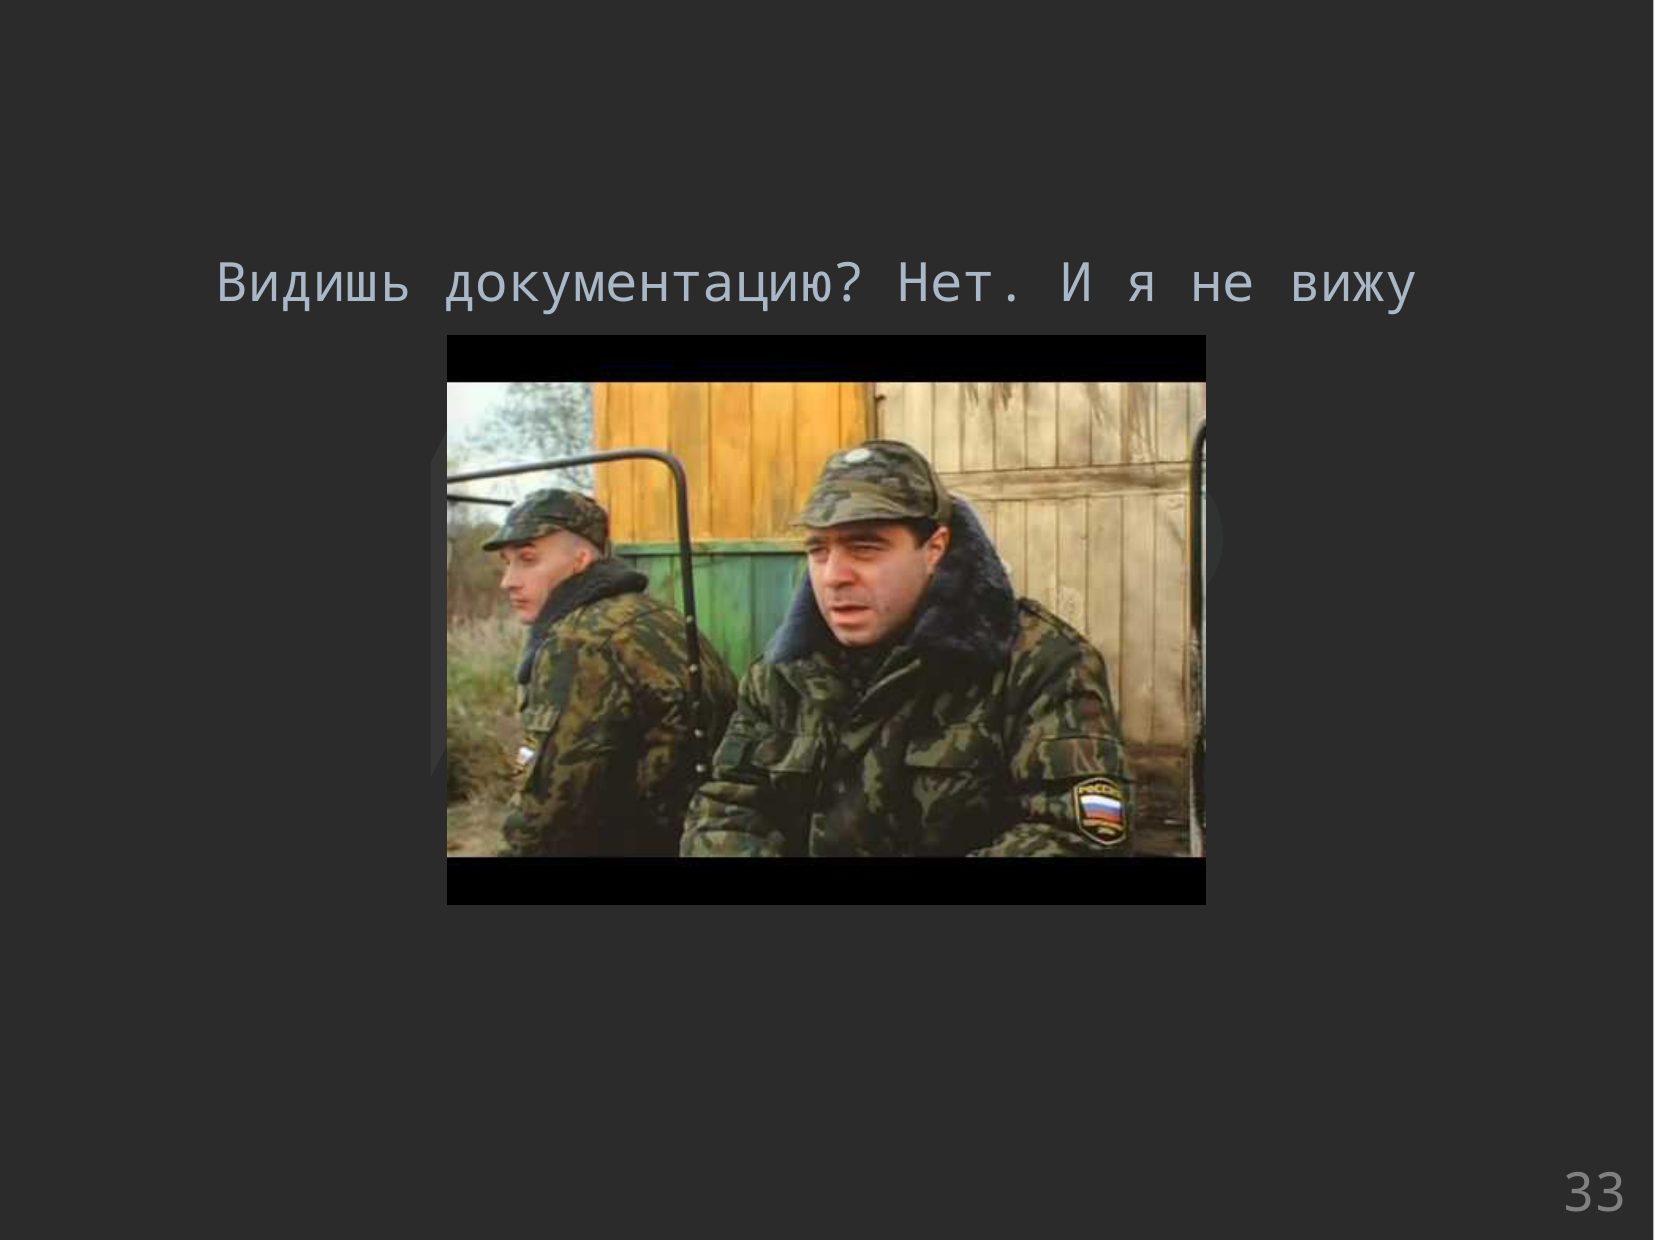

Видишь документацию? Нет. И я не вижу
33